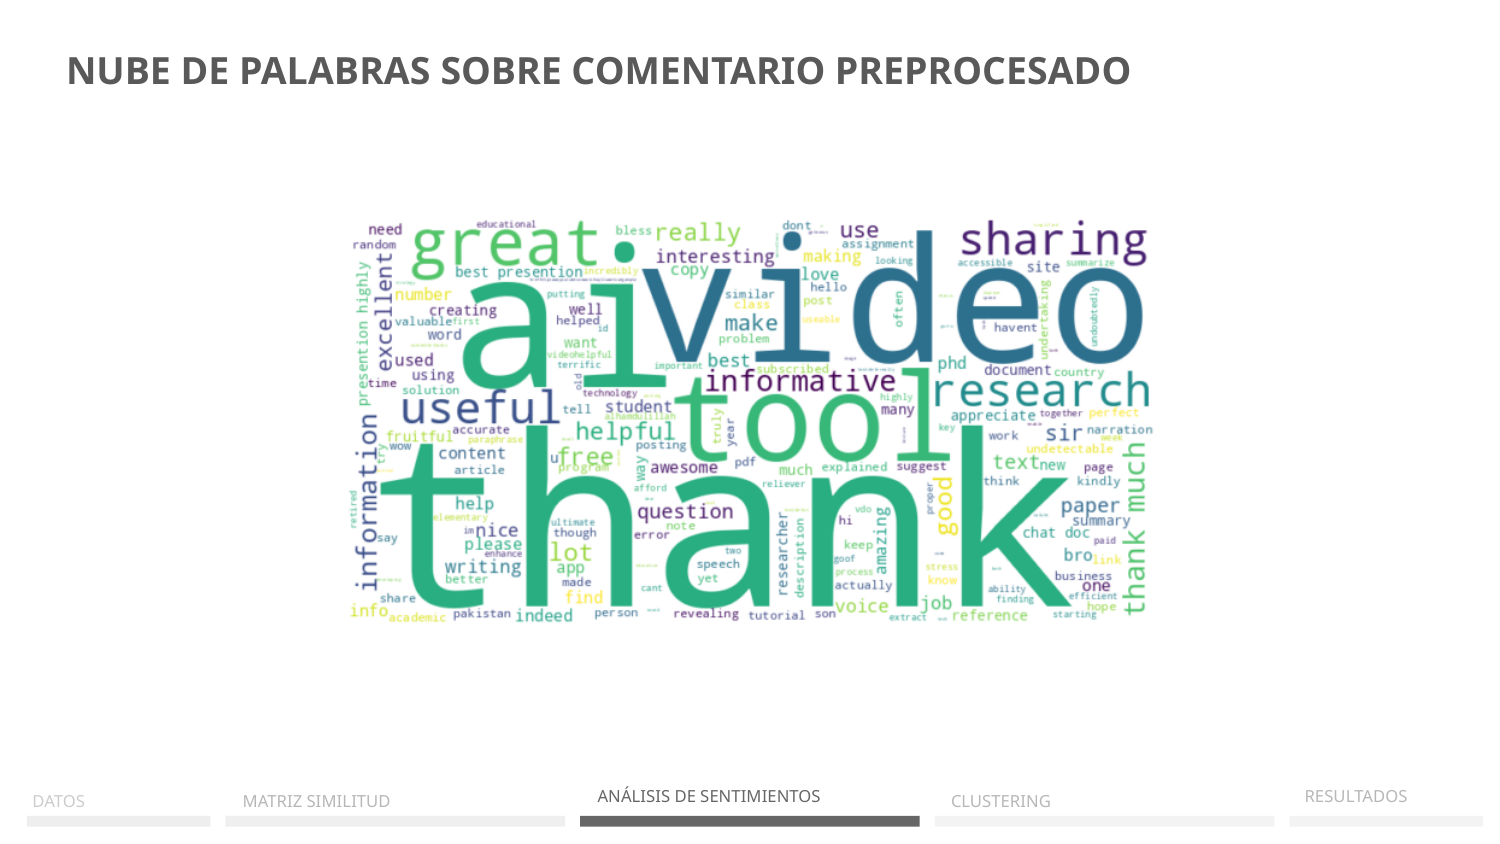

# NUBE DE PALABRAS SOBRE COMENTARIO PREPROCESADO
ANÁLISIS DE SENTIMIENTOS
RESULTADOS
DATOS
MATRIZ SIMILITUD
CLUSTERING